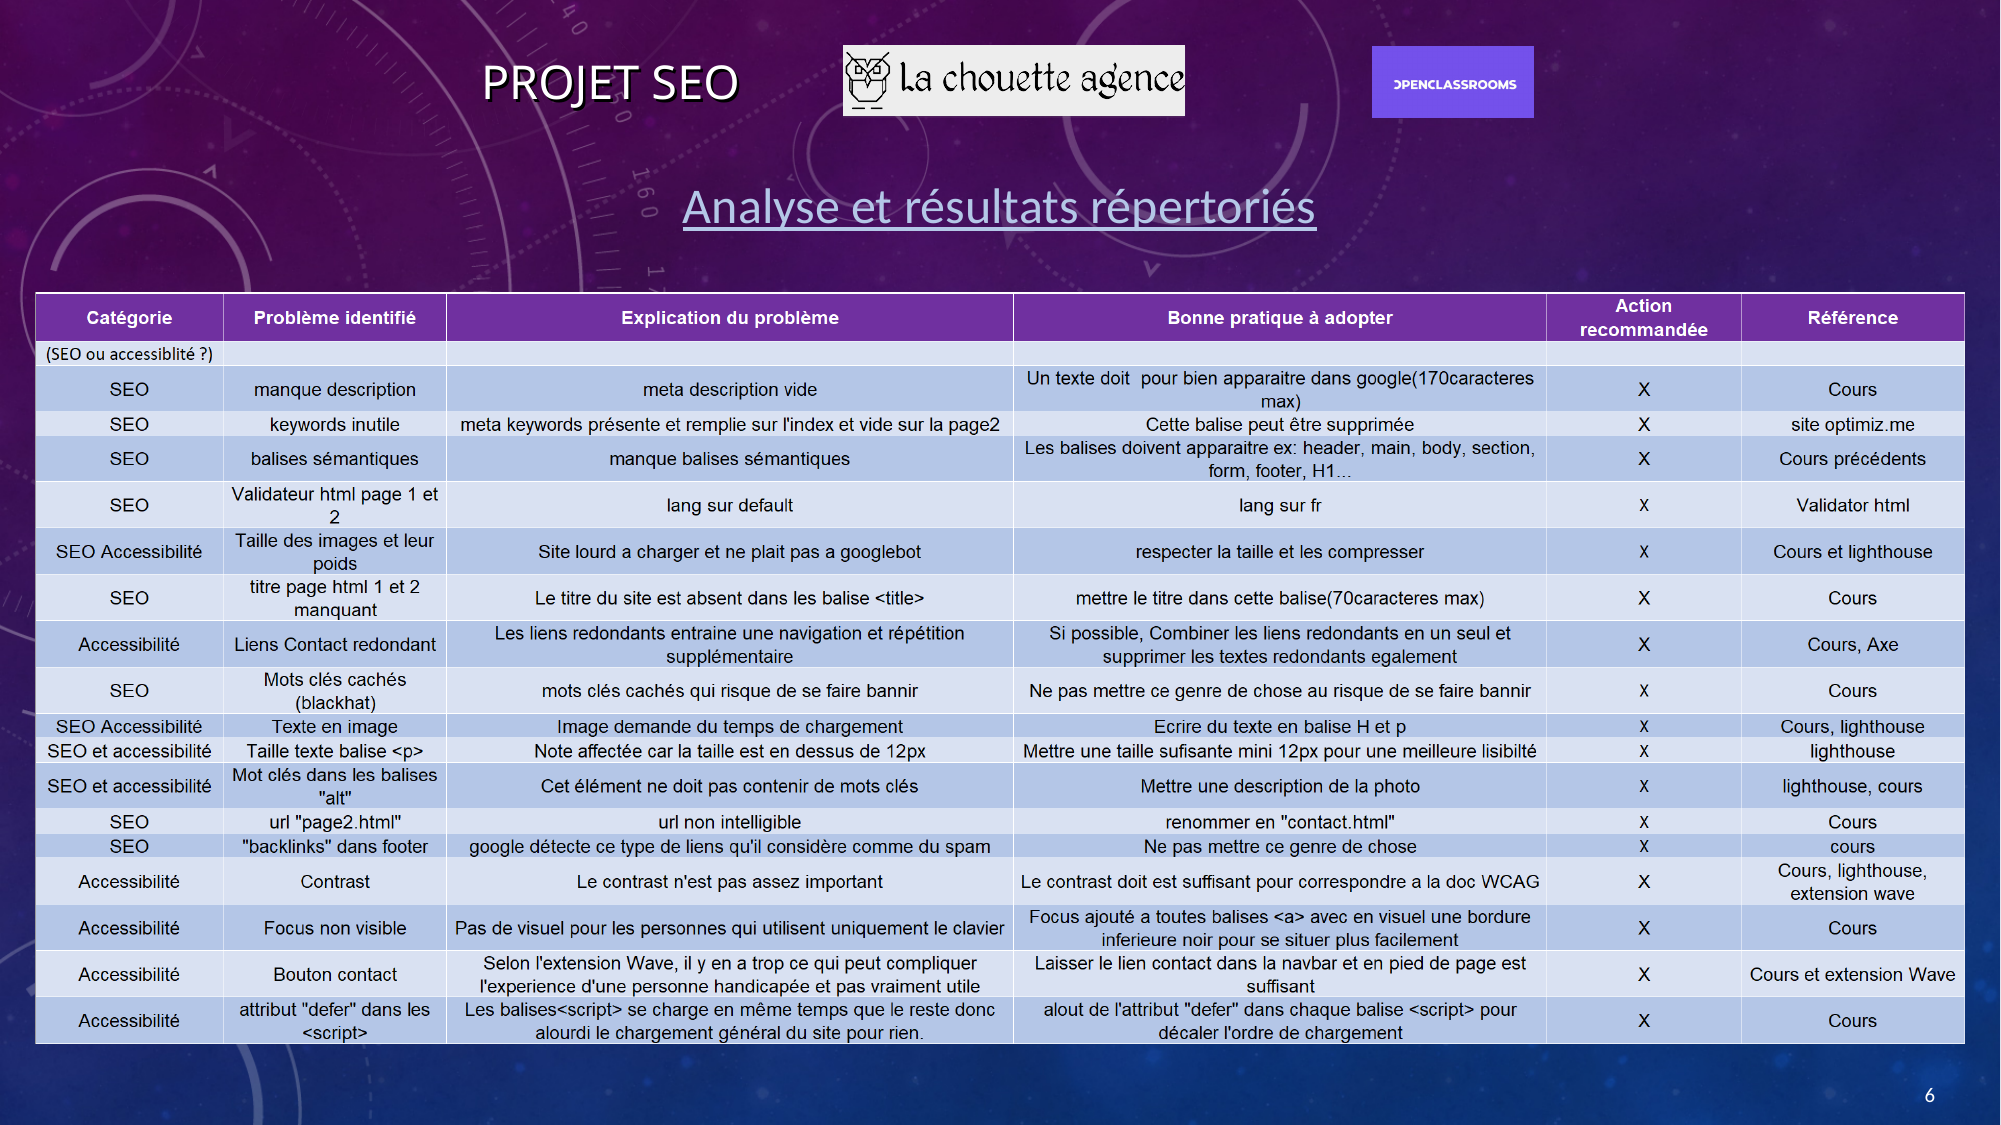

# Projet SEO					 avec
Analyse et résultats répertoriés
6